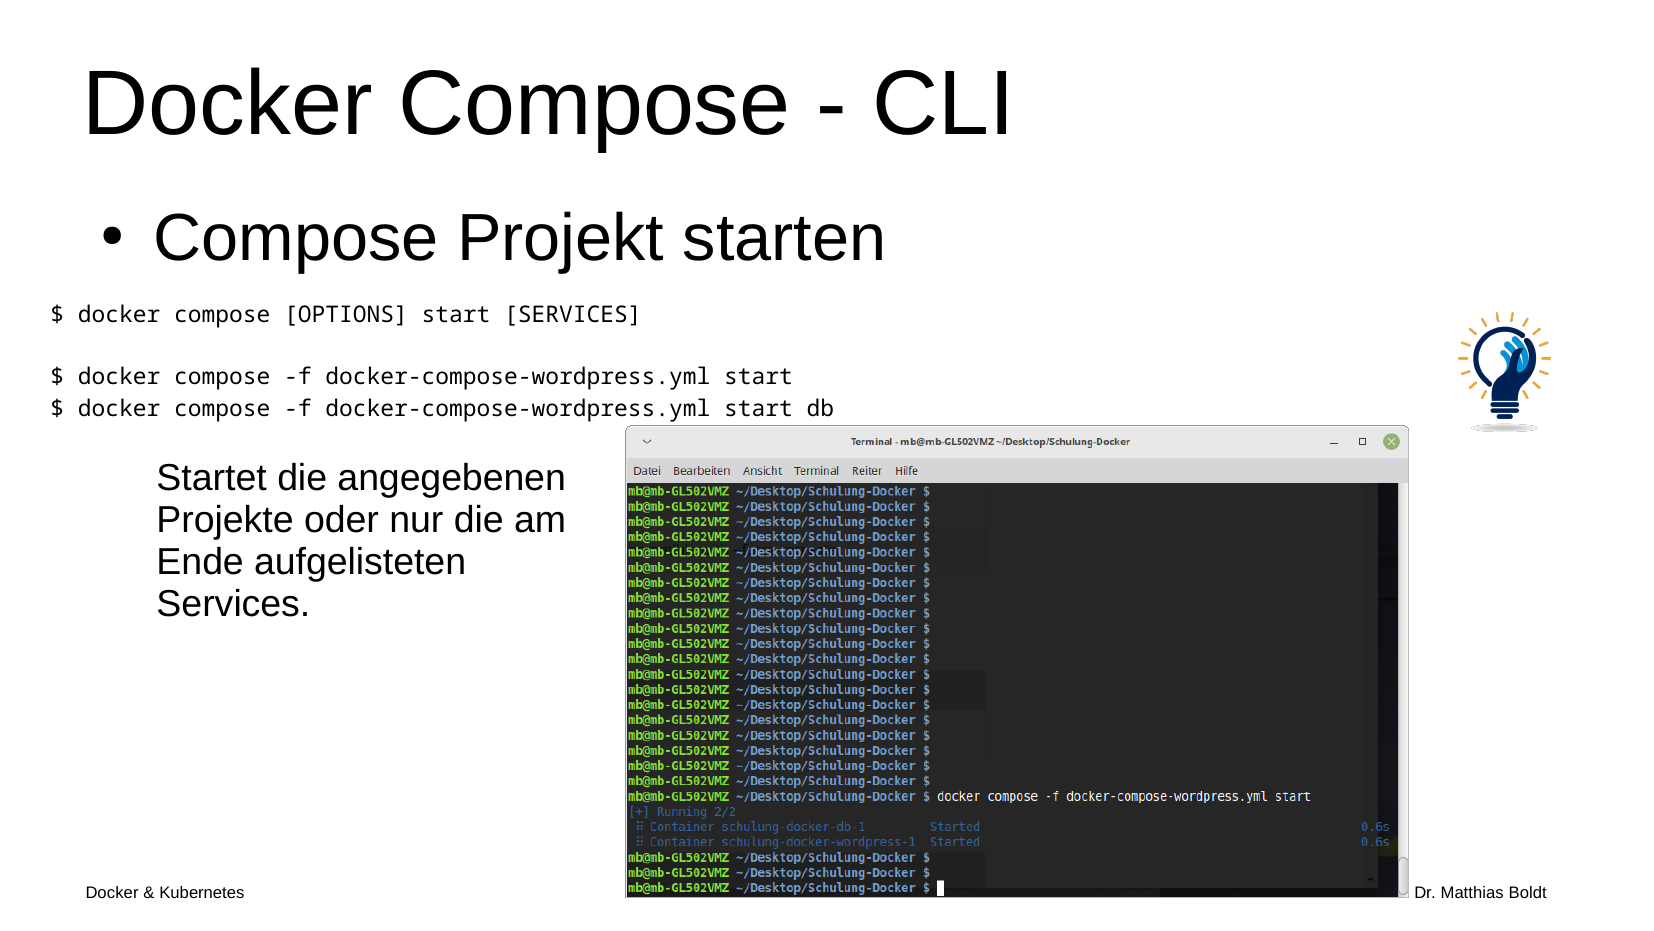

# Docker Compose - CLI
Compose Projekt starten
$ docker compose [OPTIONS] start [SERVICES]
$ docker compose -f docker-compose-wordpress.yml start
$ docker compose -f docker-compose-wordpress.yml start db
Startet die angegebenen Projekte oder nur die am Ende aufgelisteten Services.
Docker & Kubernetes																Dr. Matthias Boldt